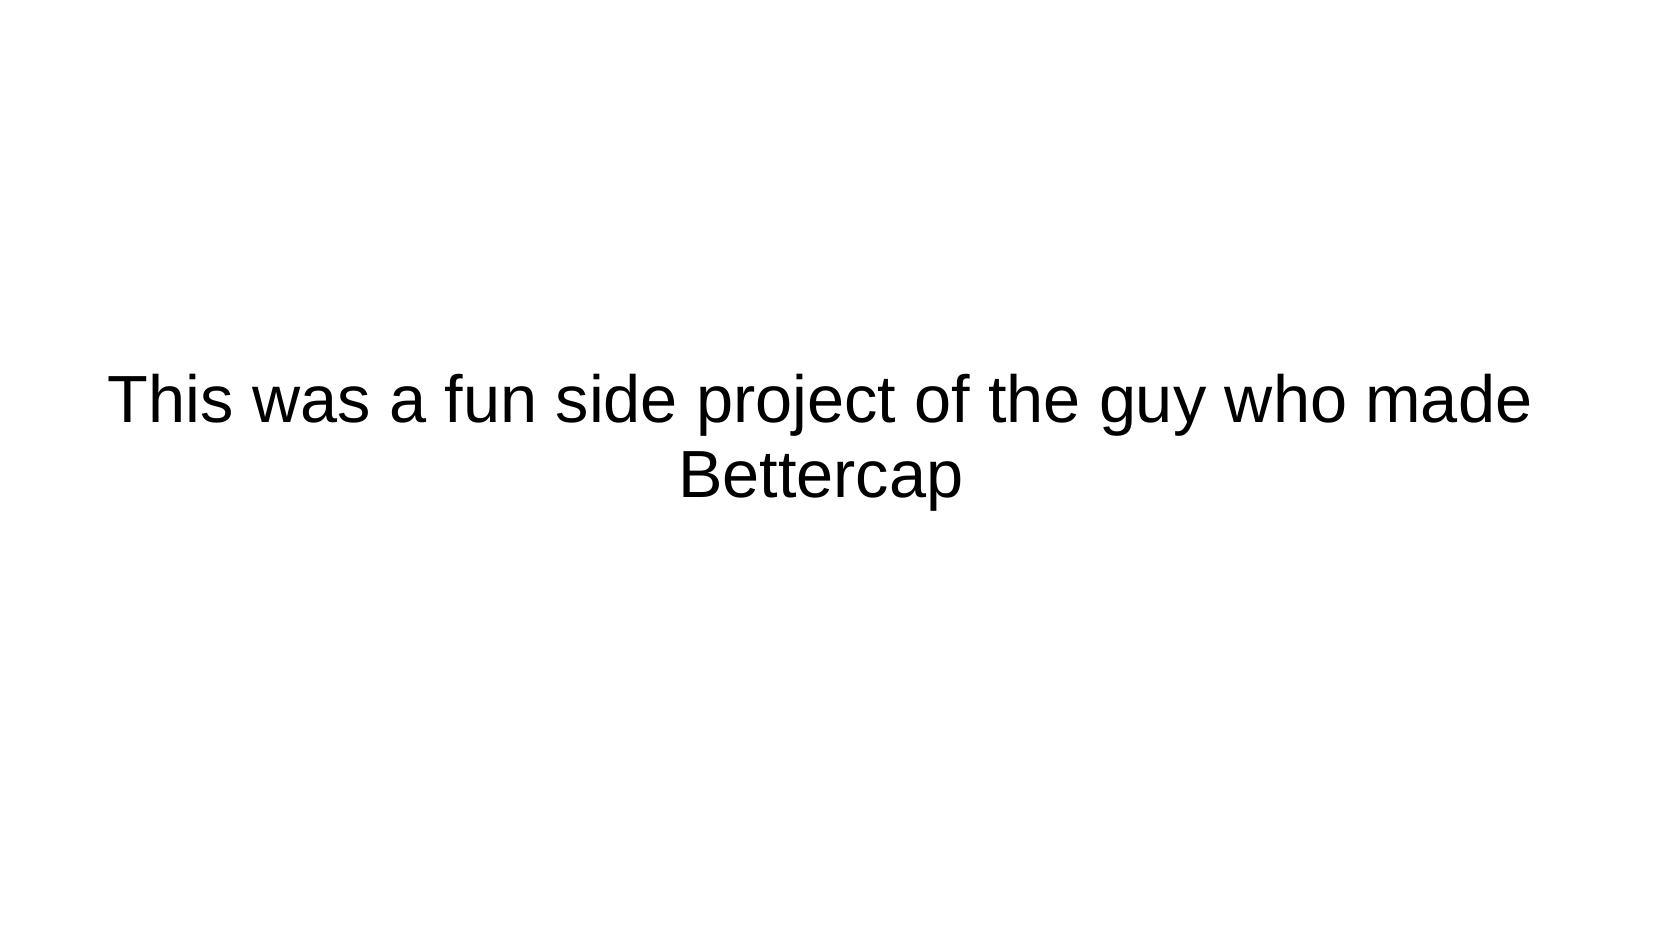

# This was a fun side project of the guy who made Bettercap